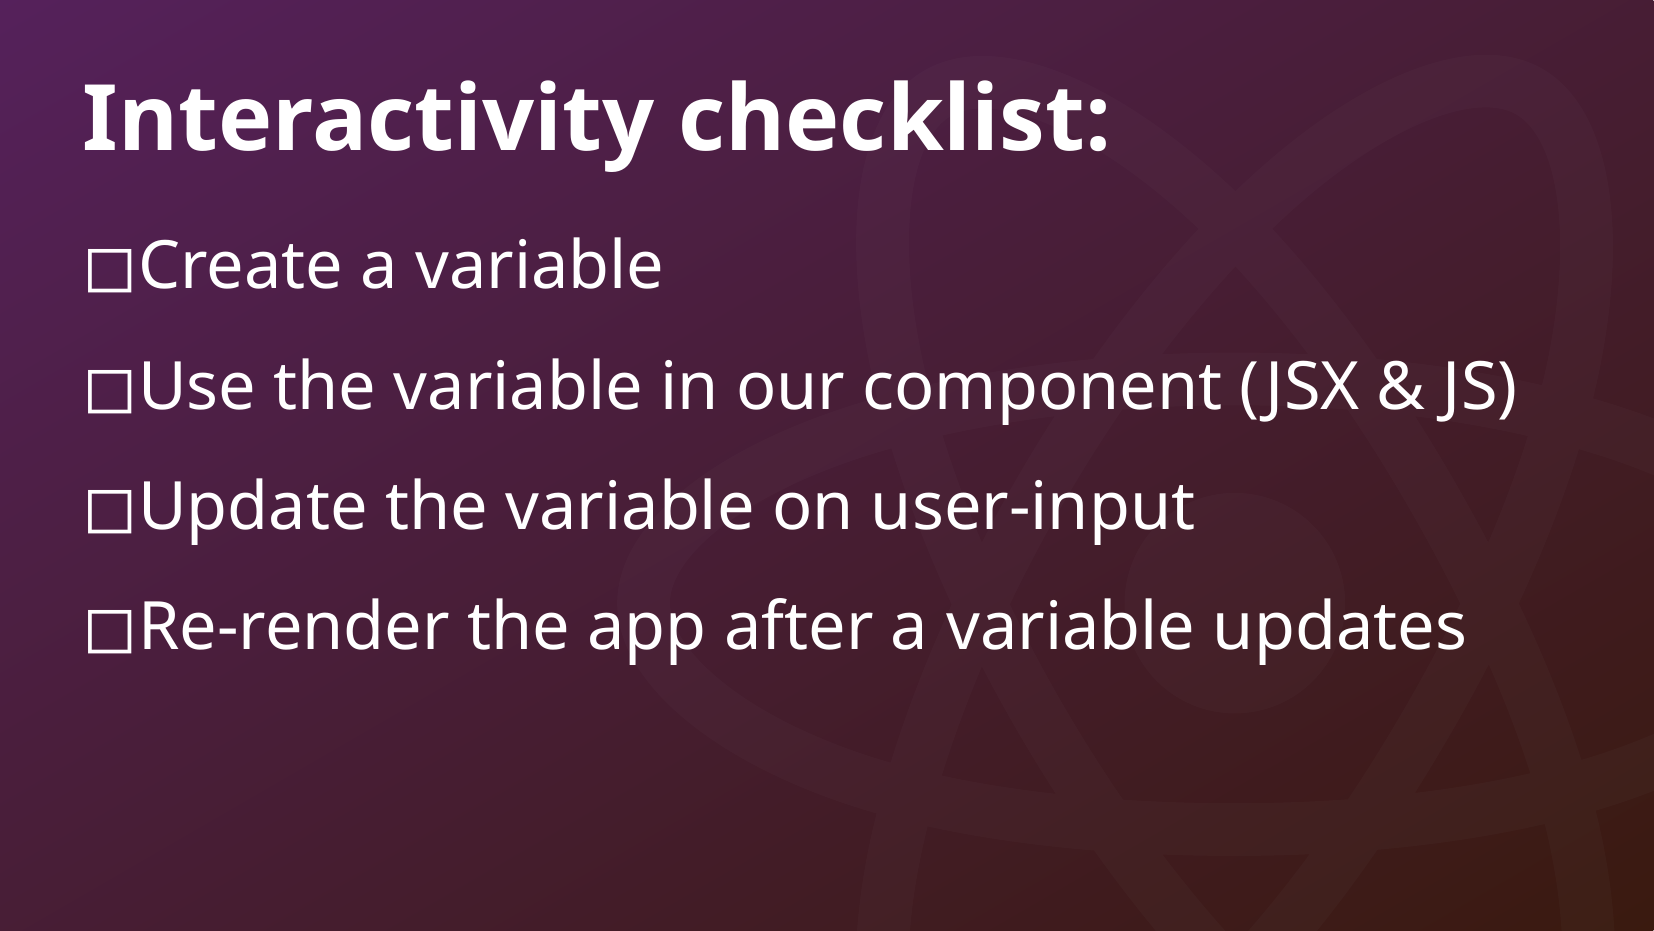

# Interactivity checklist:
◻️Create a variable
◻️Use the variable in our component (JSX & JS)
◻️Update the variable on user-input
◻️Re-render the app after a variable updates